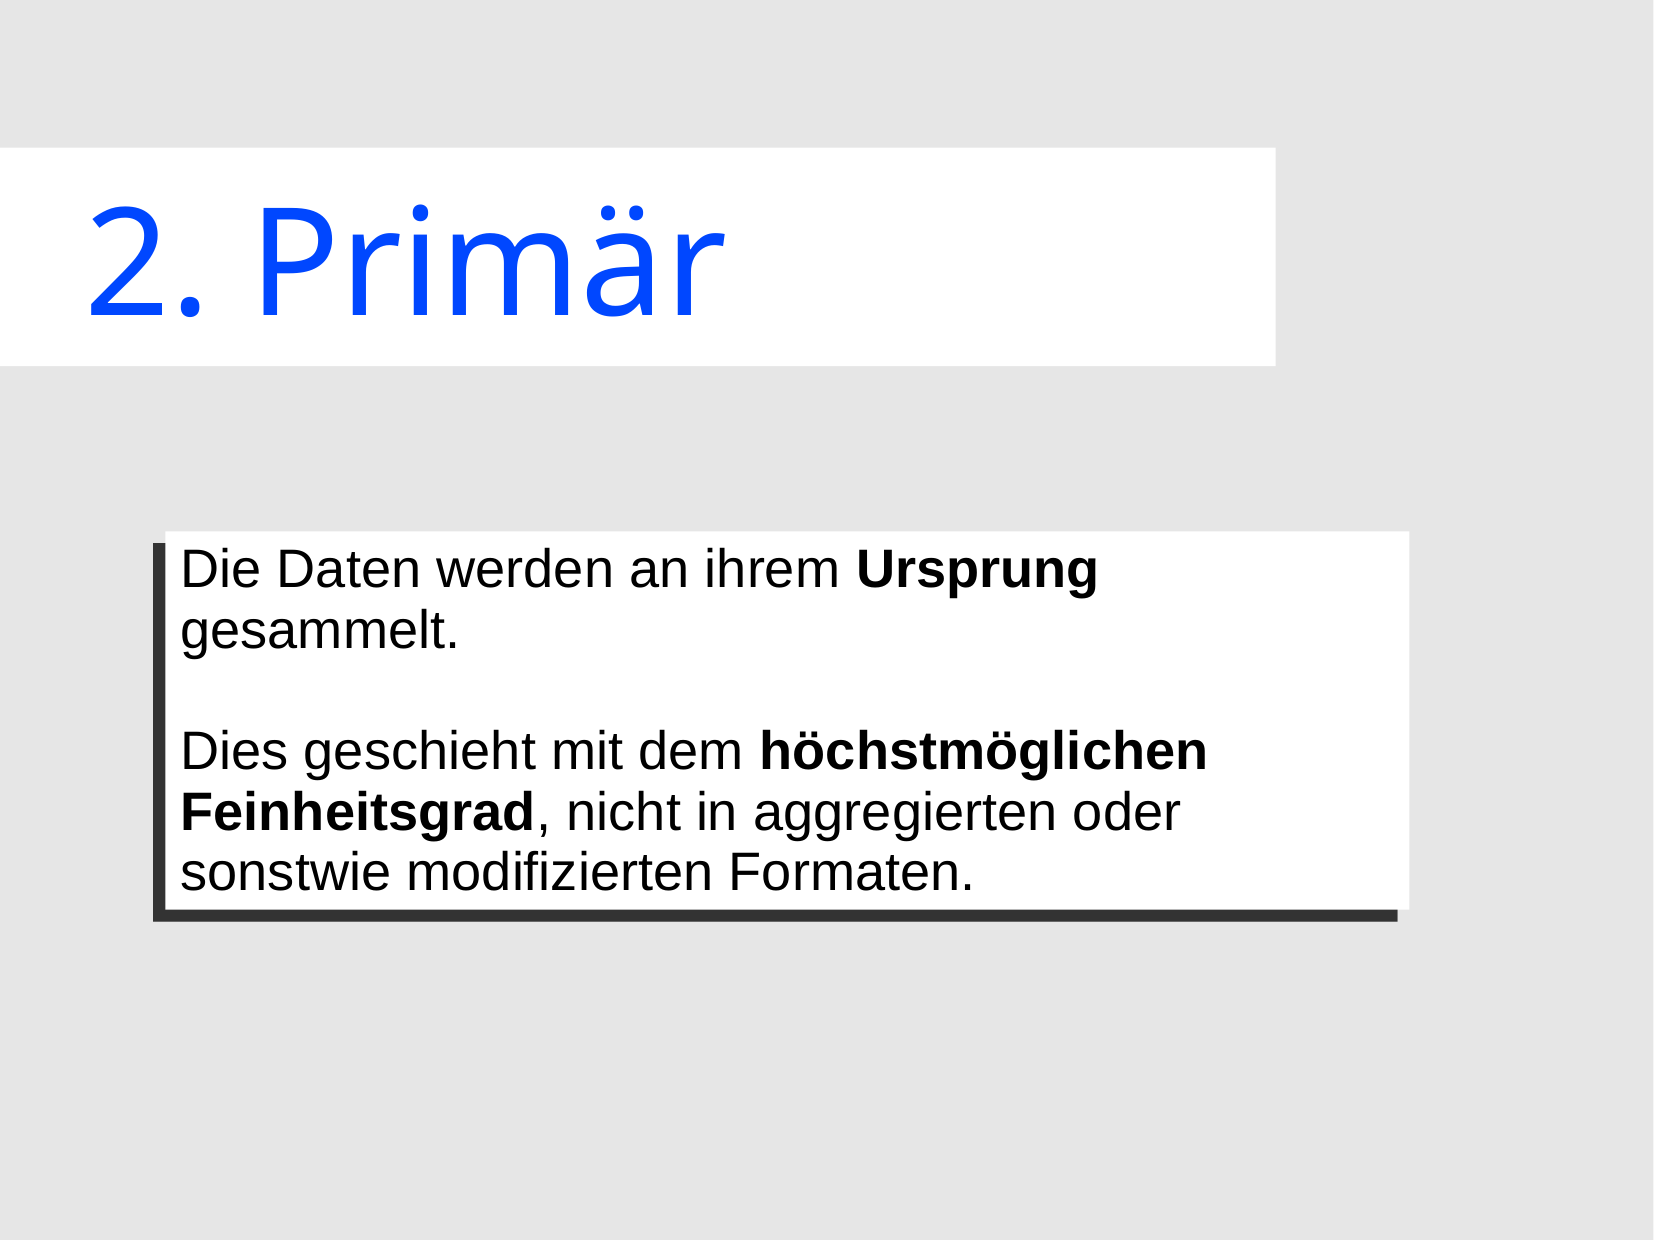

2. Primär
Die Daten werden an ihrem Ursprung gesammelt.
Dies geschieht mit dem höchstmöglichen Feinheitsgrad, nicht in aggregierten oder sonstwie modifizierten Formaten.